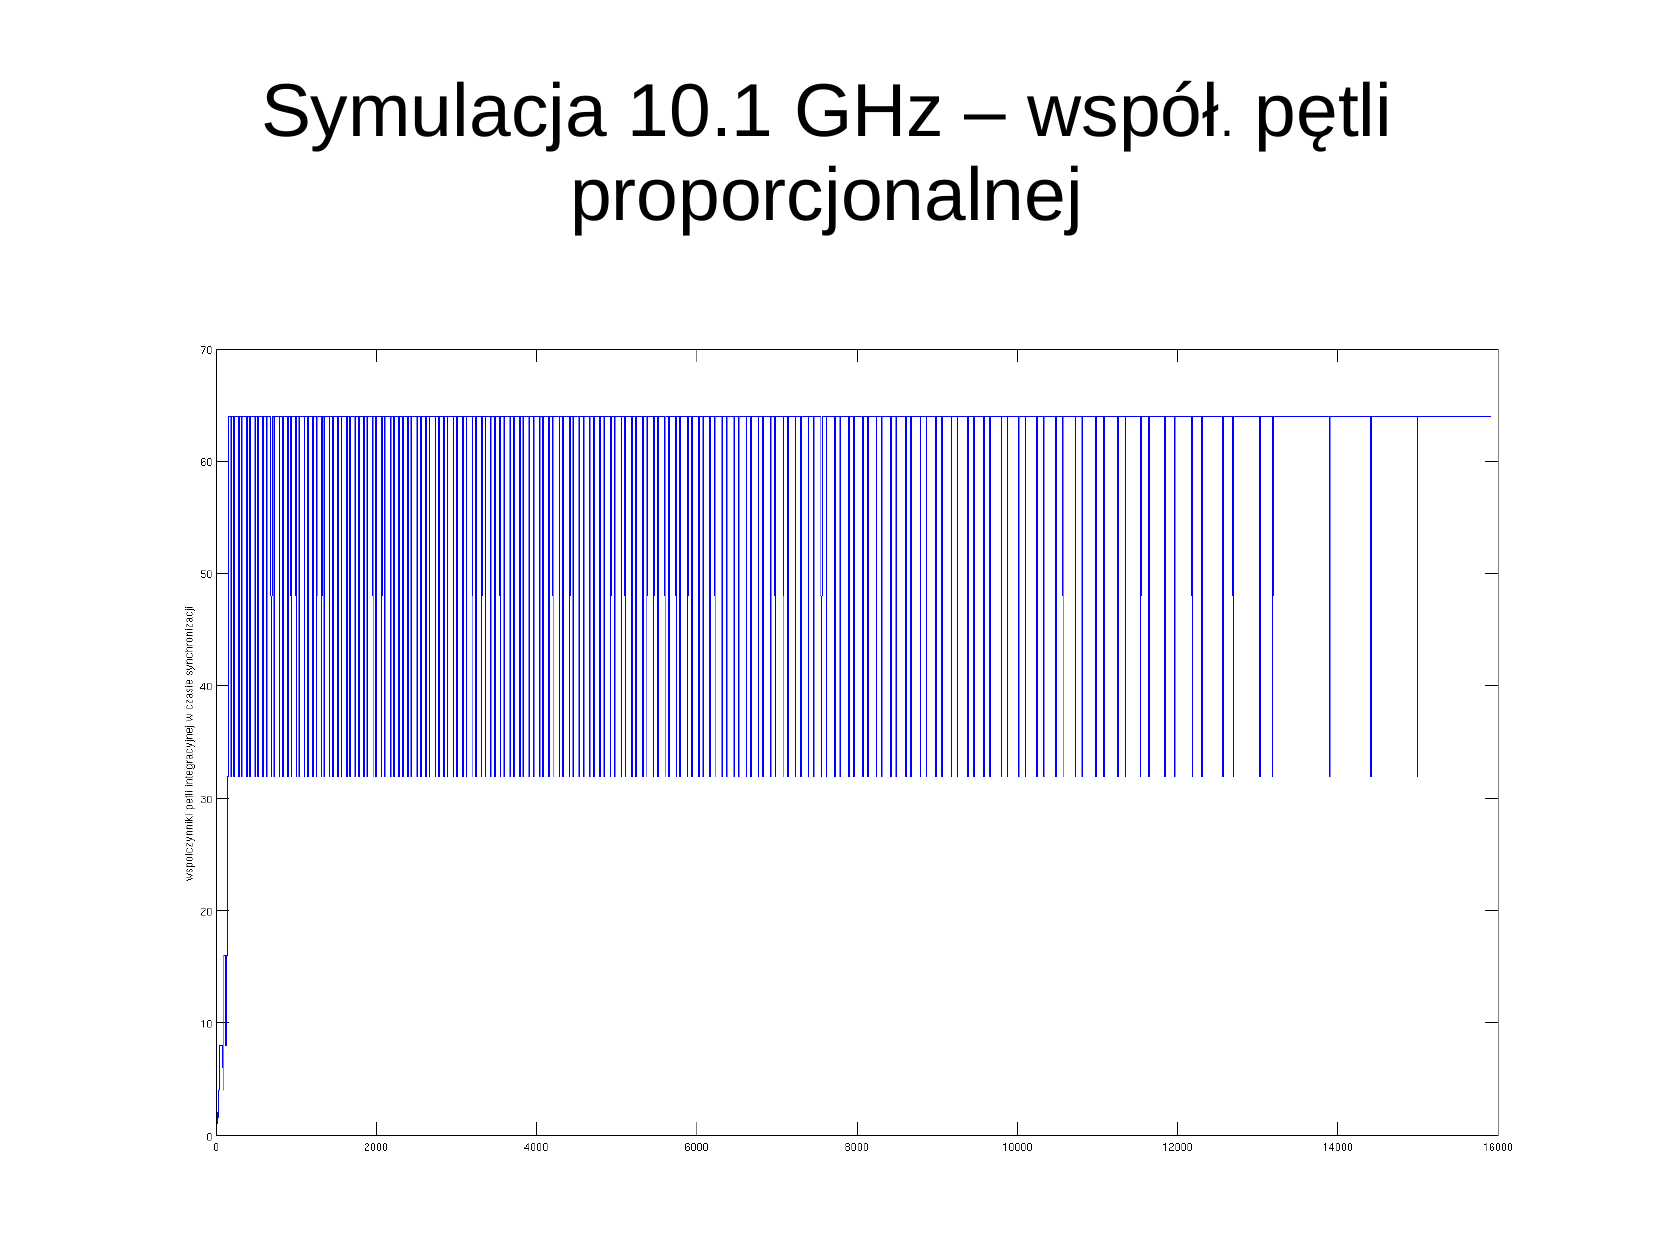

# Symulacja 10.1 GHz – współ. pętli proporcjonalnej